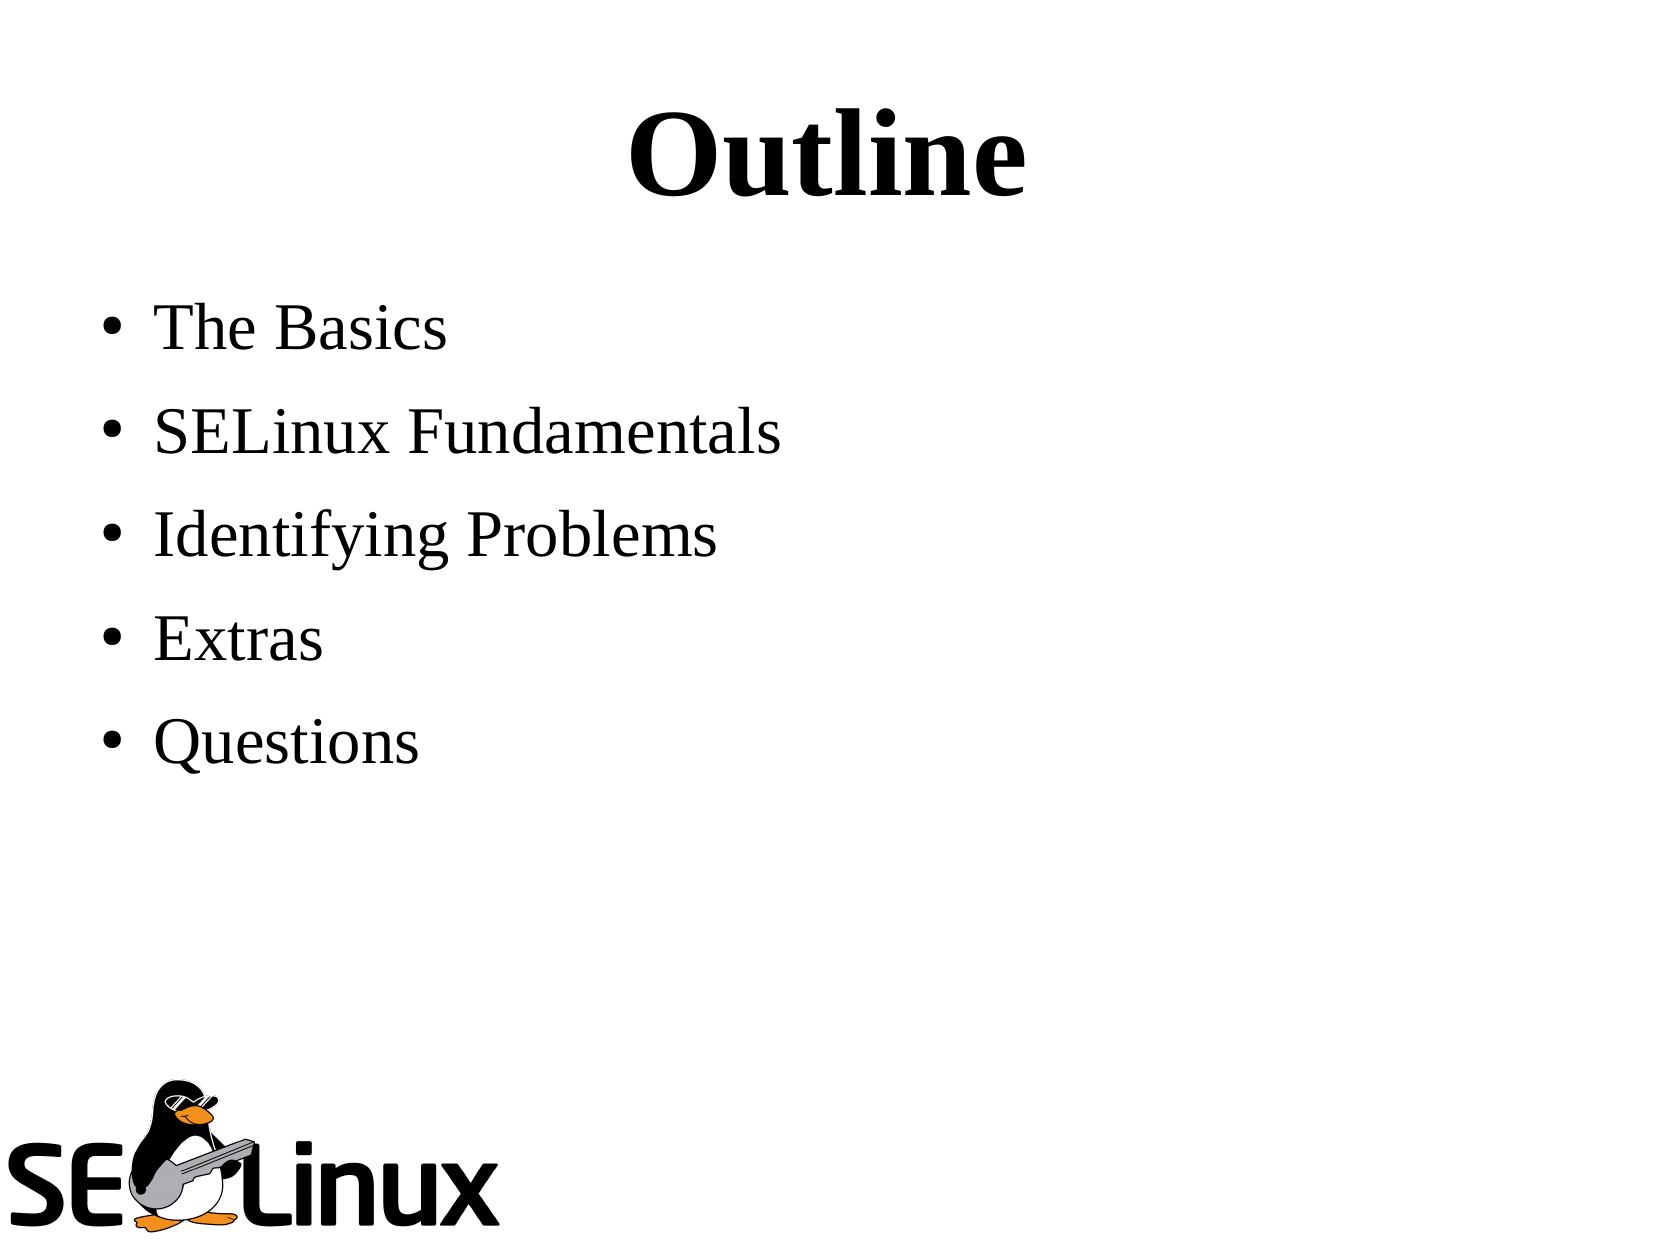

# Outline
The Basics
SELinux Fundamentals
Identifying Problems
Extras
Questions